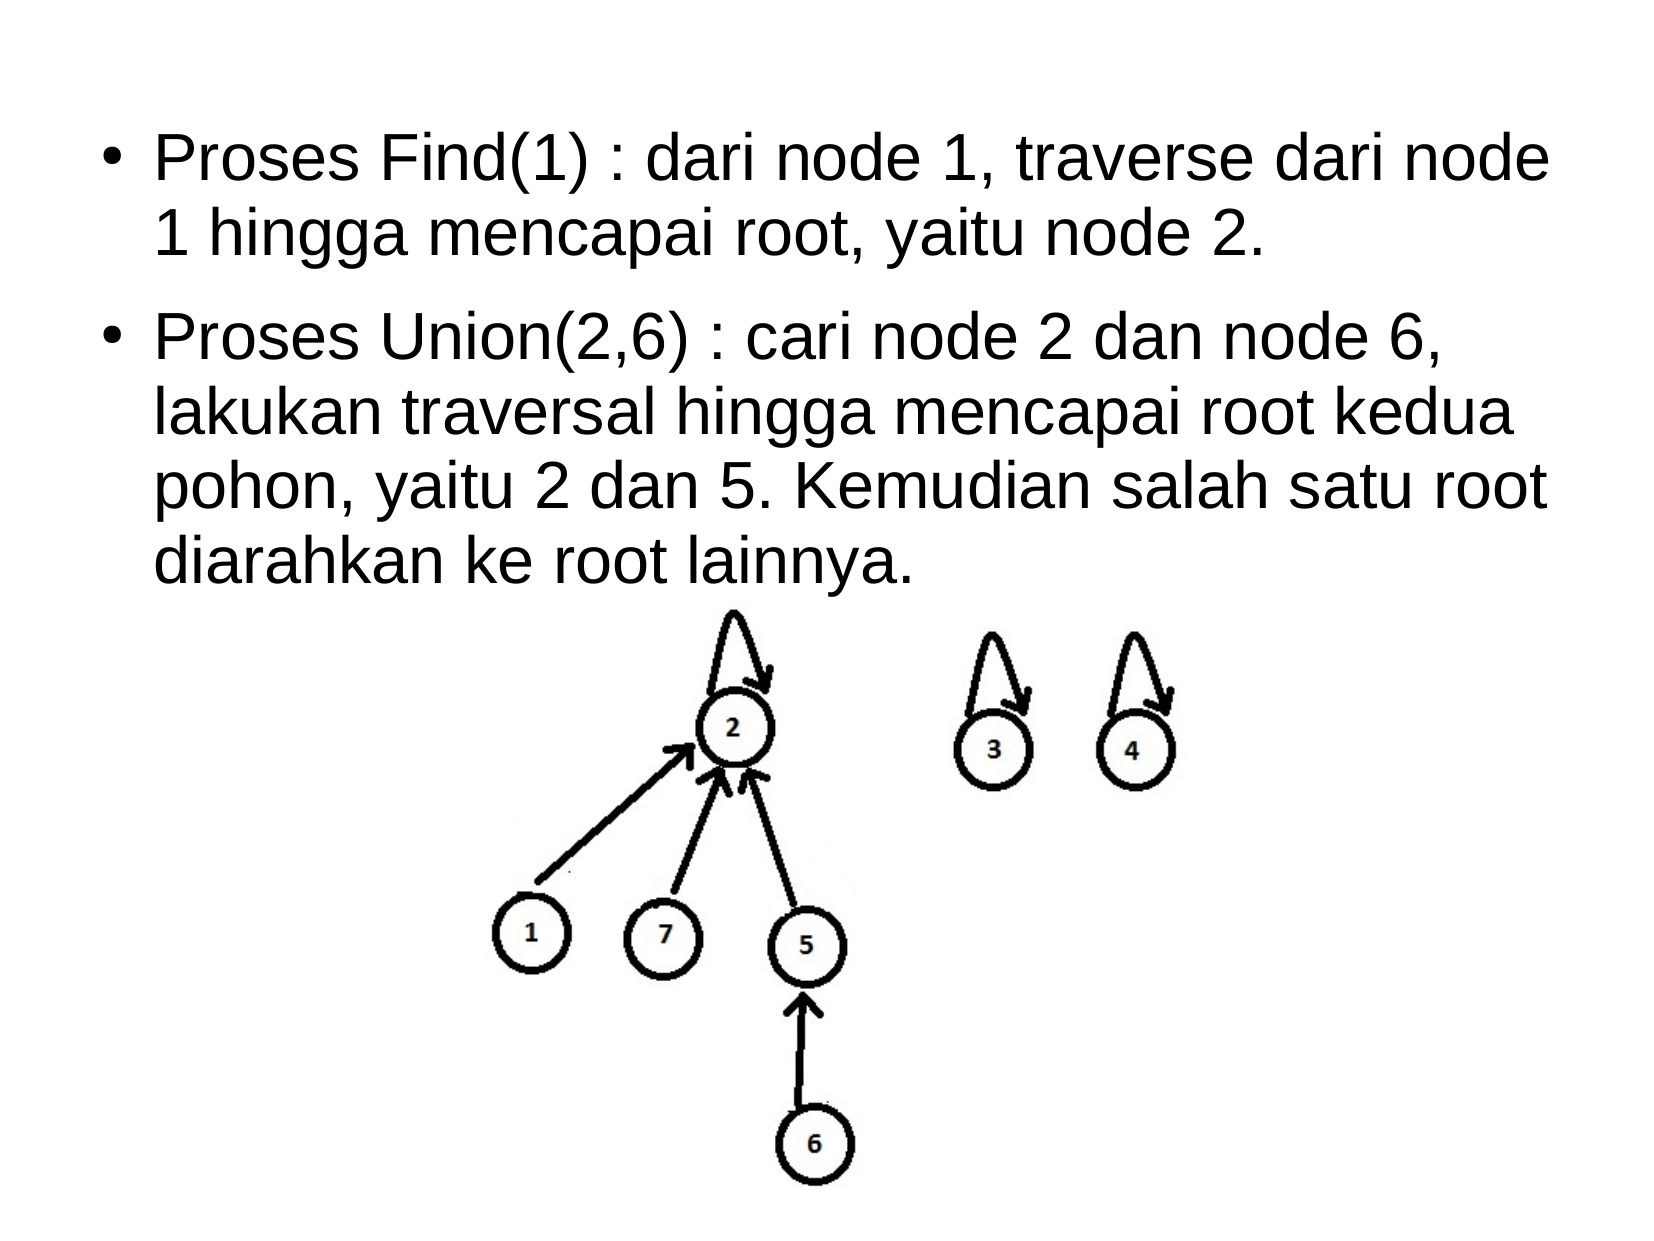

# Proses Find(1) : dari node 1, traverse dari node 1 hingga mencapai root, yaitu node 2.
Proses Union(2,6) : cari node 2 dan node 6, lakukan traversal hingga mencapai root kedua pohon, yaitu 2 dan 5. Kemudian salah satu root diarahkan ke root lainnya.